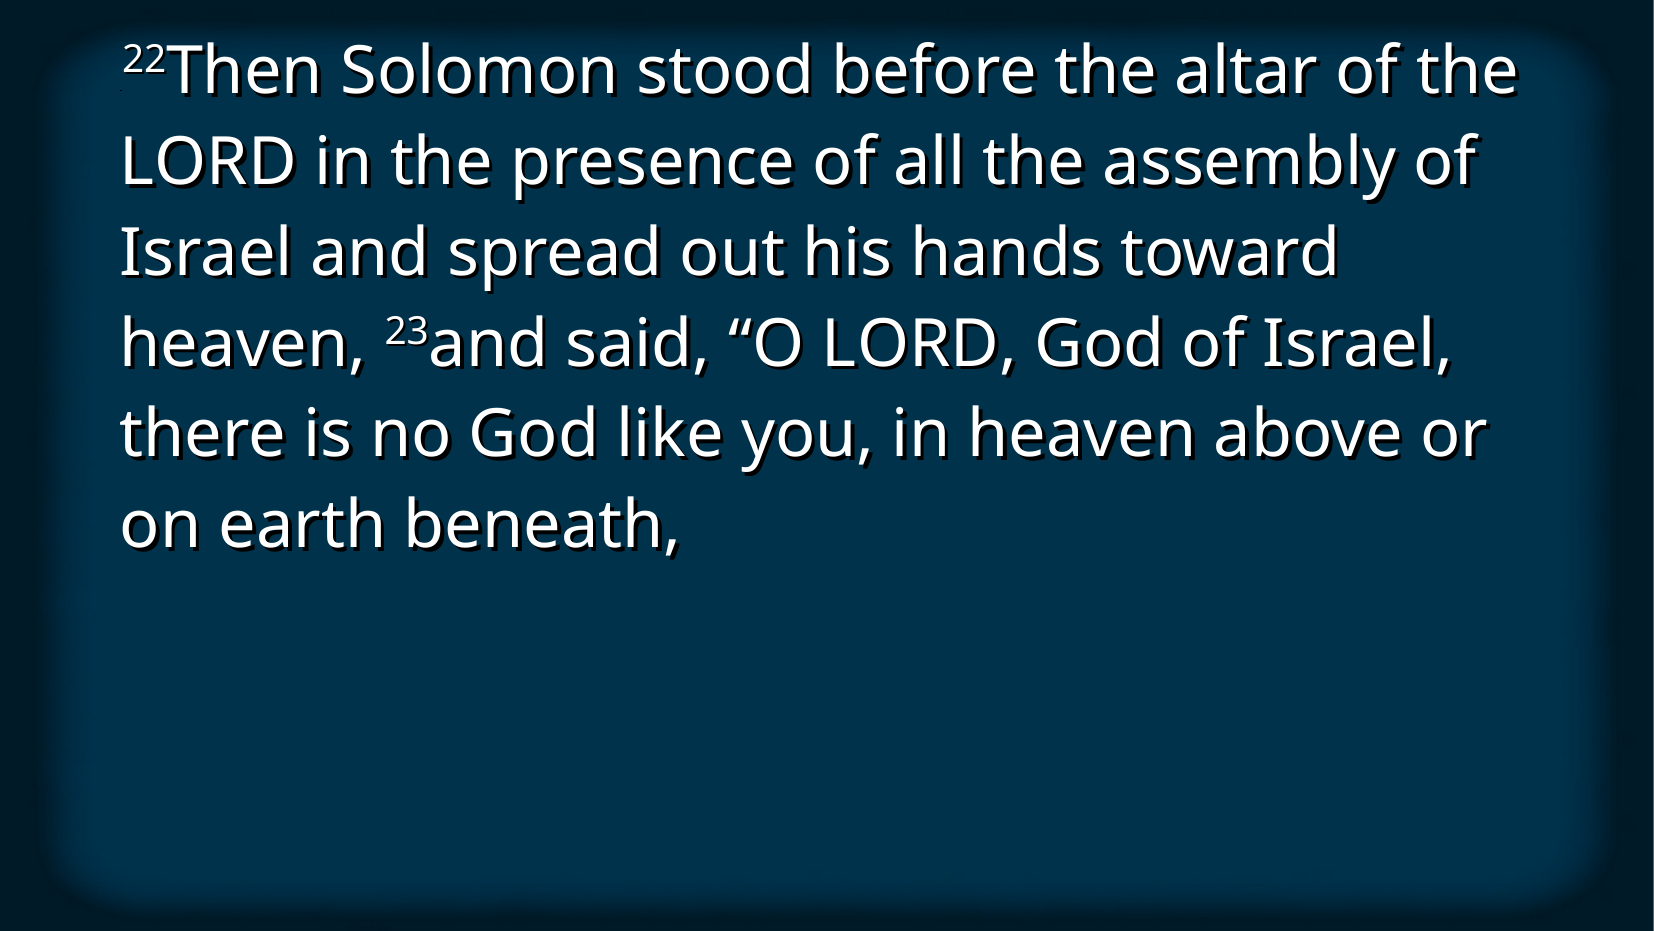

22Then Solomon stood before the altar of the LORD in the presence of all the assembly of Israel and spread out his hands toward heaven, 23and said, “O LORD, God of Israel, there is no God like you, in heaven above or on earth beneath,